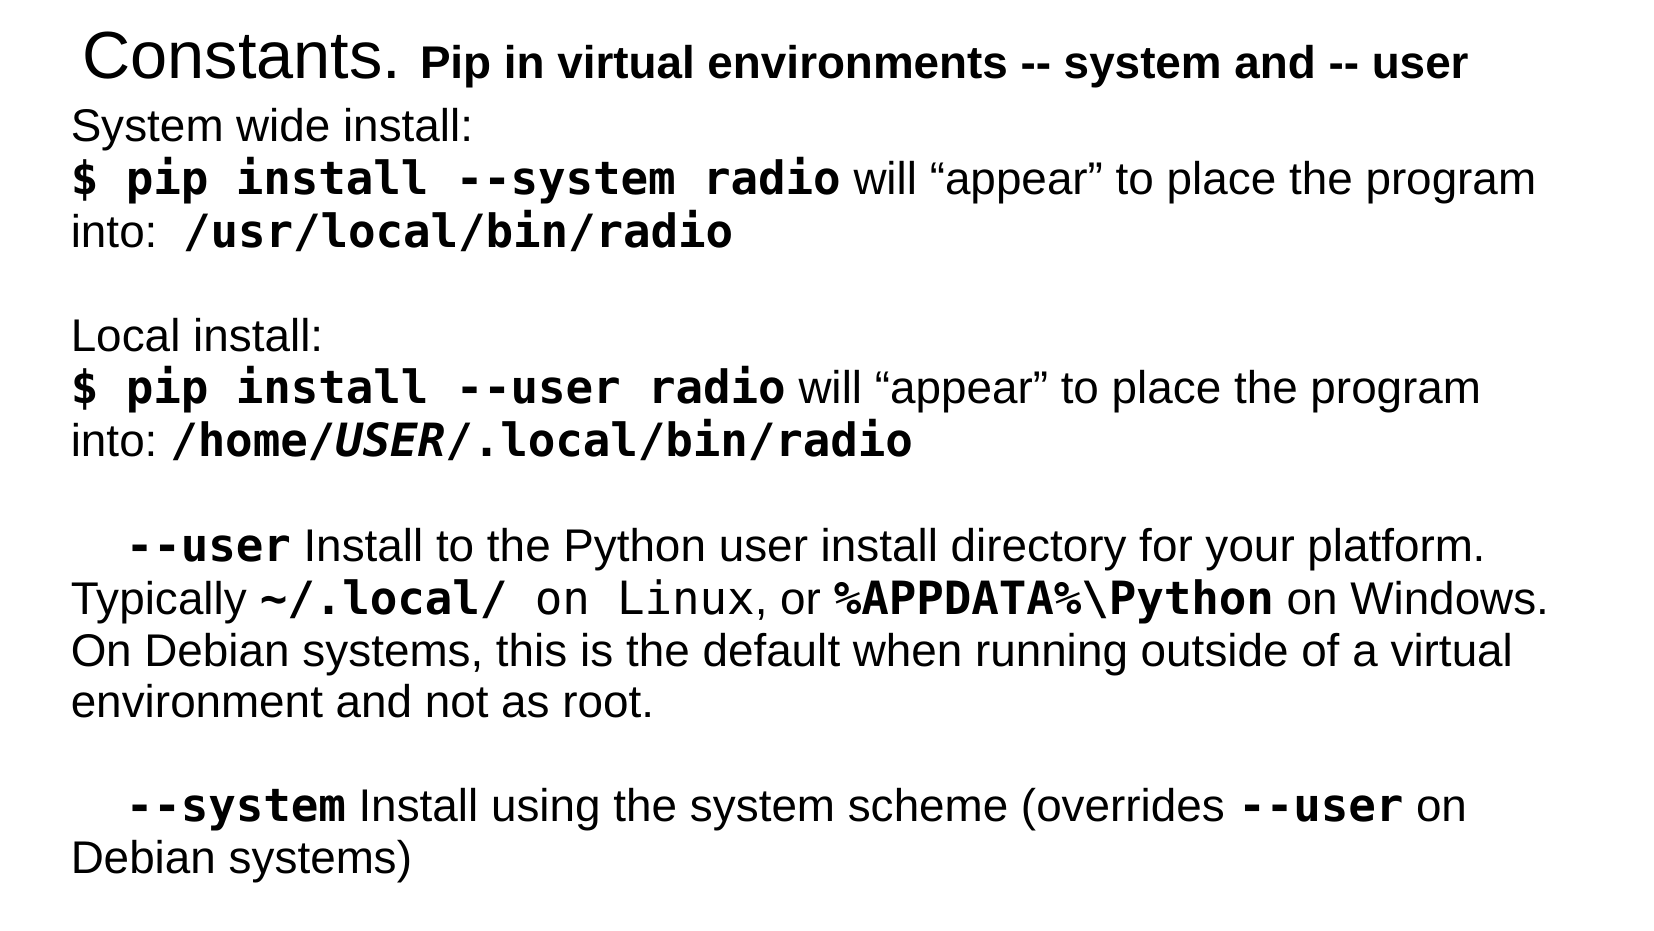

# Constants. Pip in virtual environments -- system and -- user
System wide install:
$ pip install --system radio will “appear” to place the program into: /usr/local/bin/radio
Local install:
$ pip install --user radio will “appear” to place the program into: /home/USER/.local/bin/radio
 --user Install to the Python user install directory for your platform. Typically ~/.local/ on Linux, or %APPDATA%\Python on Windows. On Debian systems, this is the default when running outside of a virtual environment and not as root.
 --system Install using the system scheme (overrides --user on Debian systems)